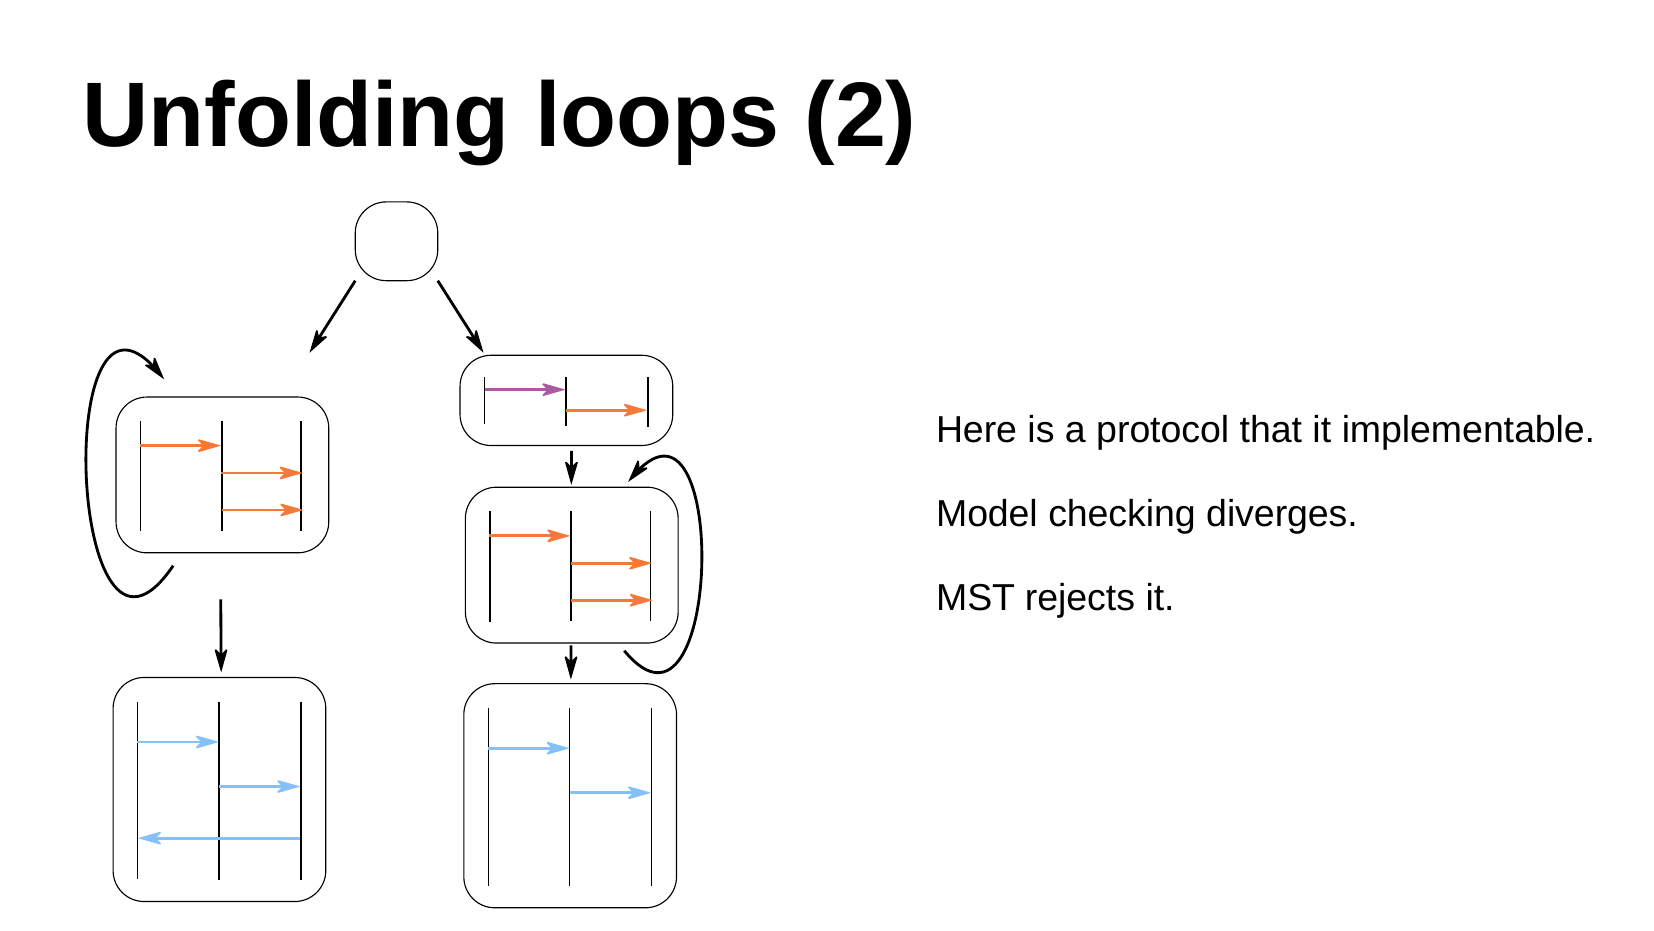

# Unfolding loops (2)
Here is a protocol that it implementable.
Model checking diverges.
MST rejects it.